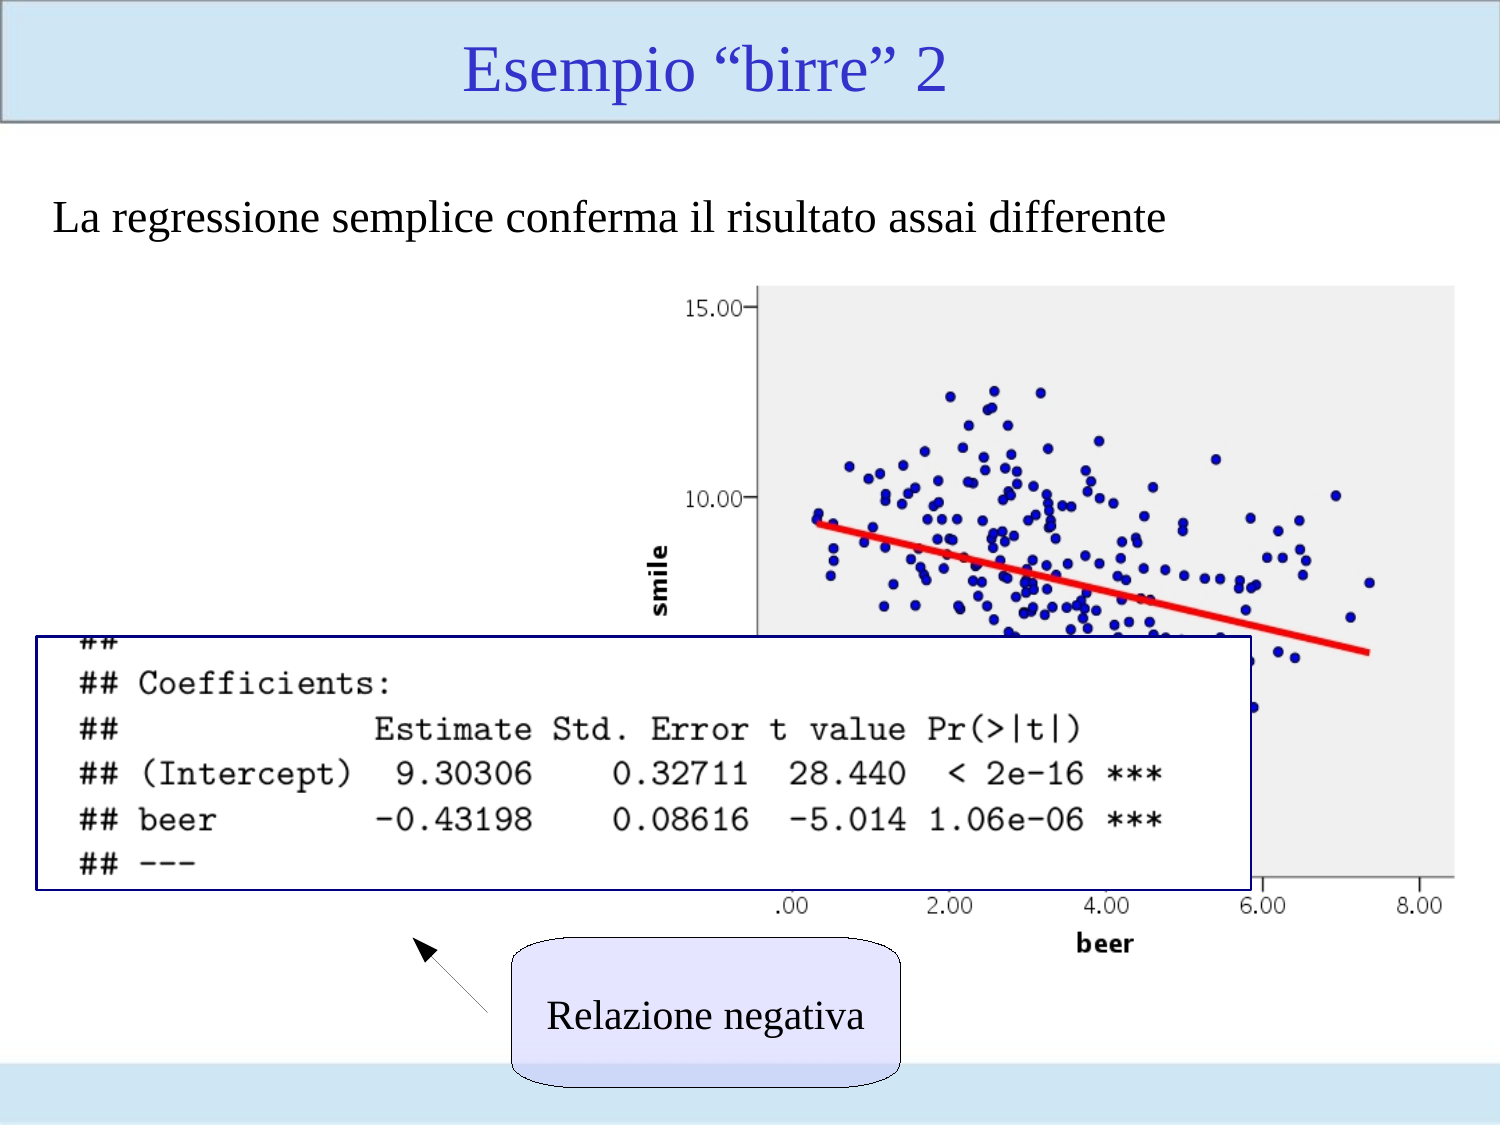

# Esempio “birre” 2
La regressione semplice conferma il risultato assai differente
Relazione negativa
12